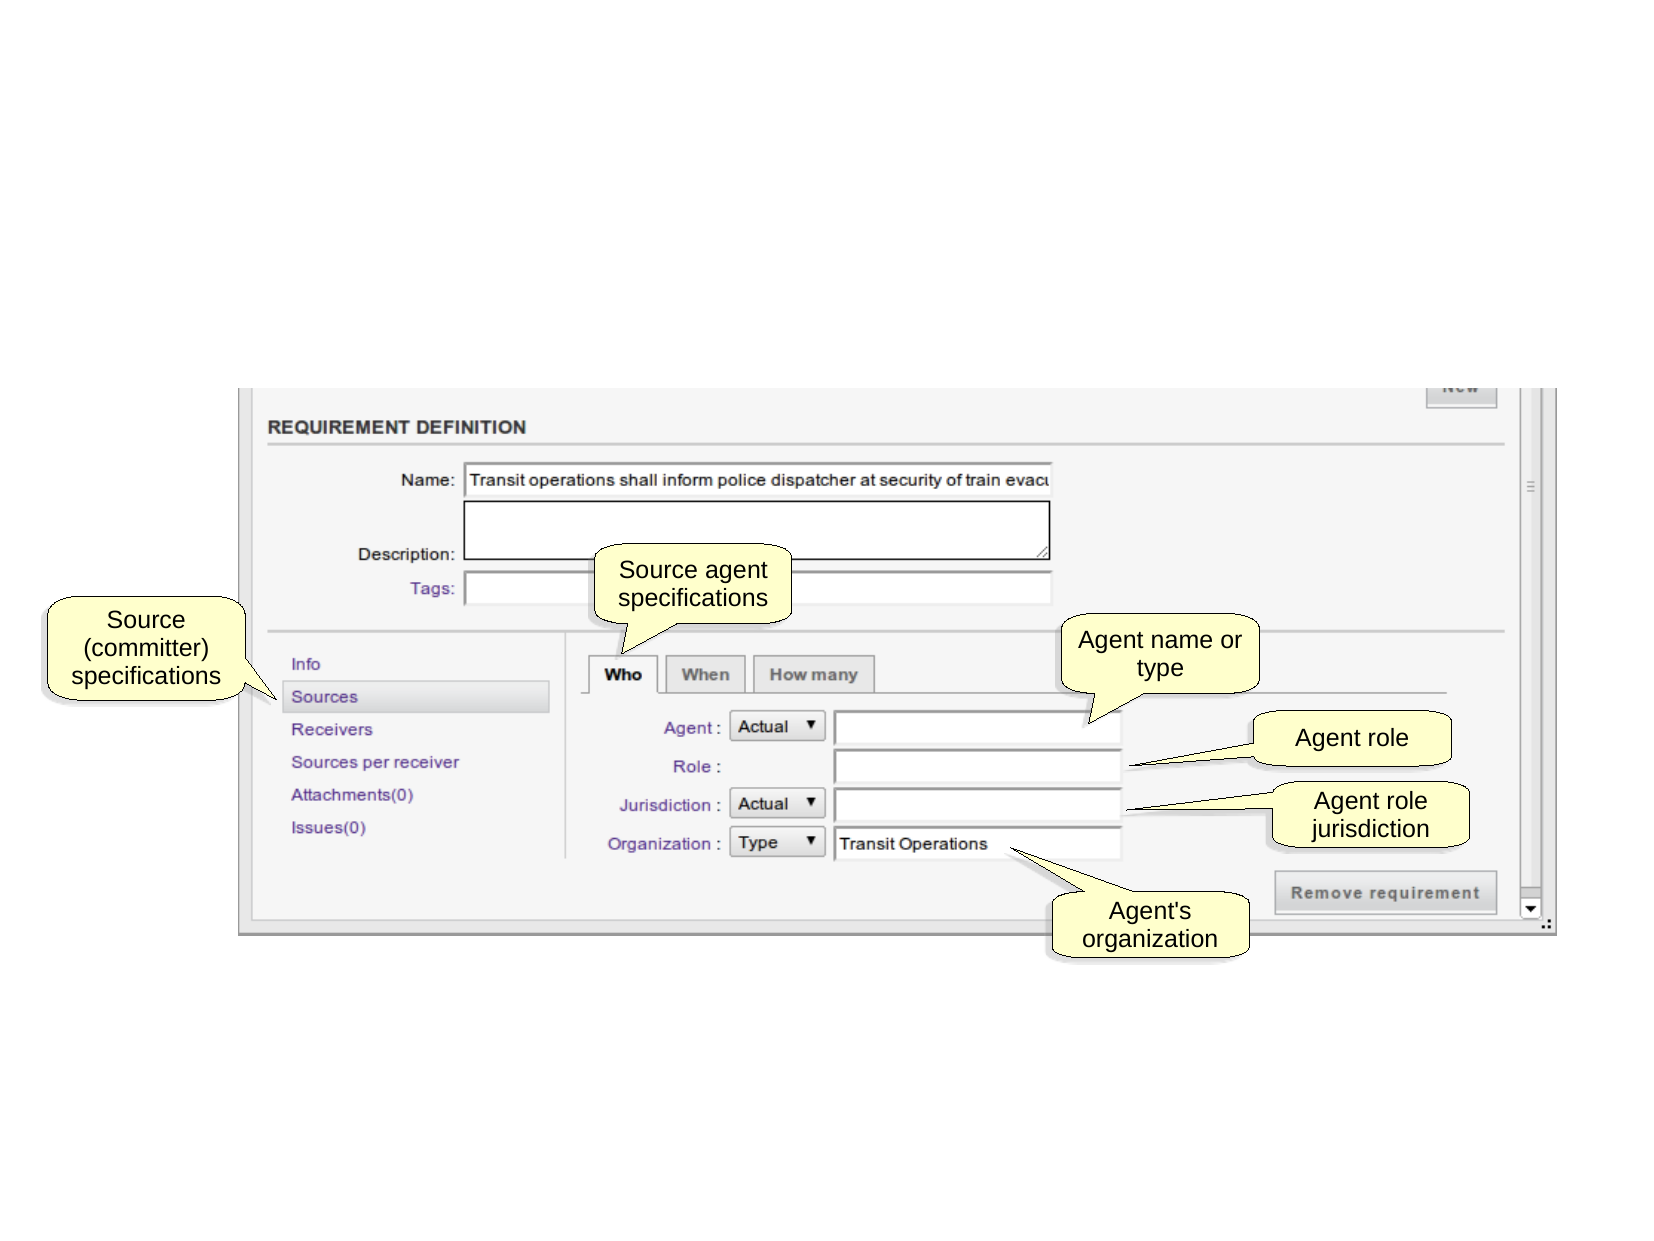

Source agent specifications
Source (committer) specifications
Agent name or type
Agent role
Agent role jurisdiction
Agent's organization